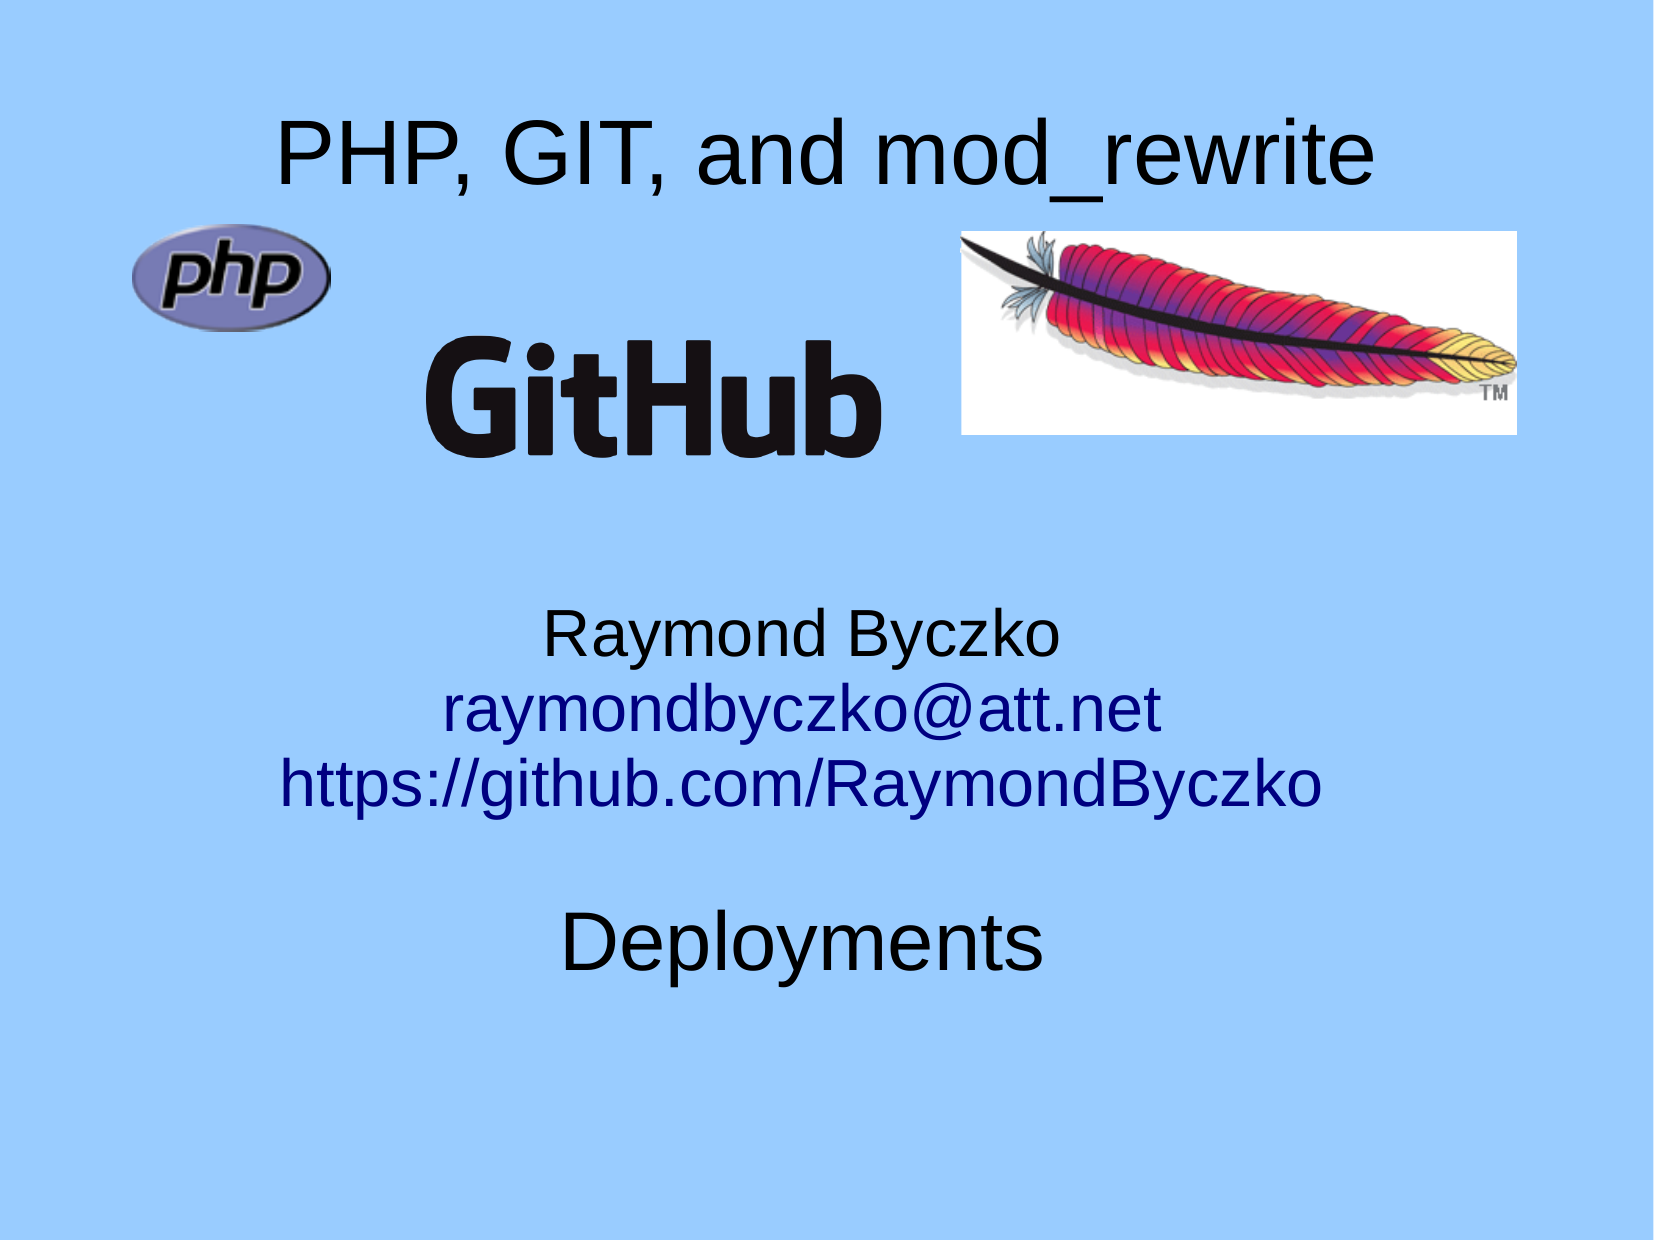

# PHP, GIT, and mod_rewrite
Raymond Byczko
raymondbyczko@att.net
https://github.com/RaymondByczko
Deployments